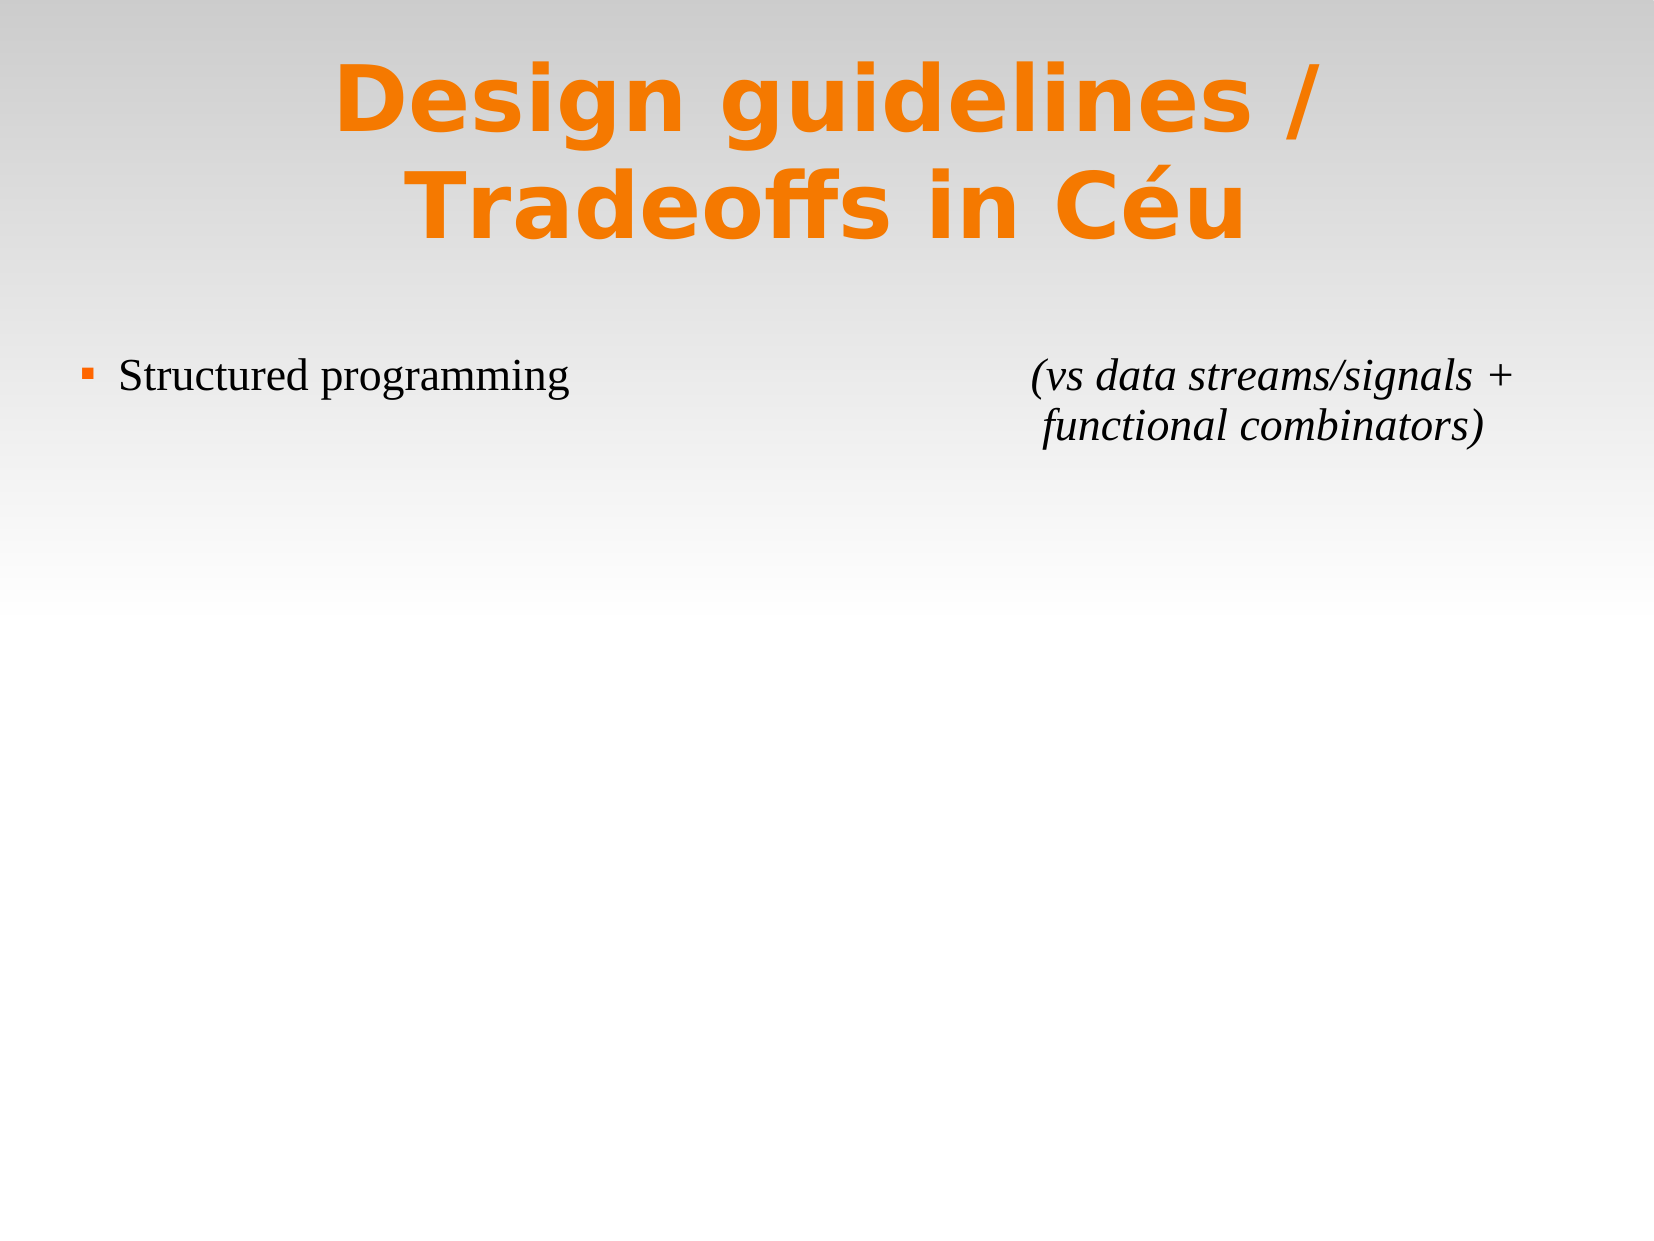

Design guidelines / Tradeoffs in Céu
# (vs data streams/signals + functional combinators)
Structured programming